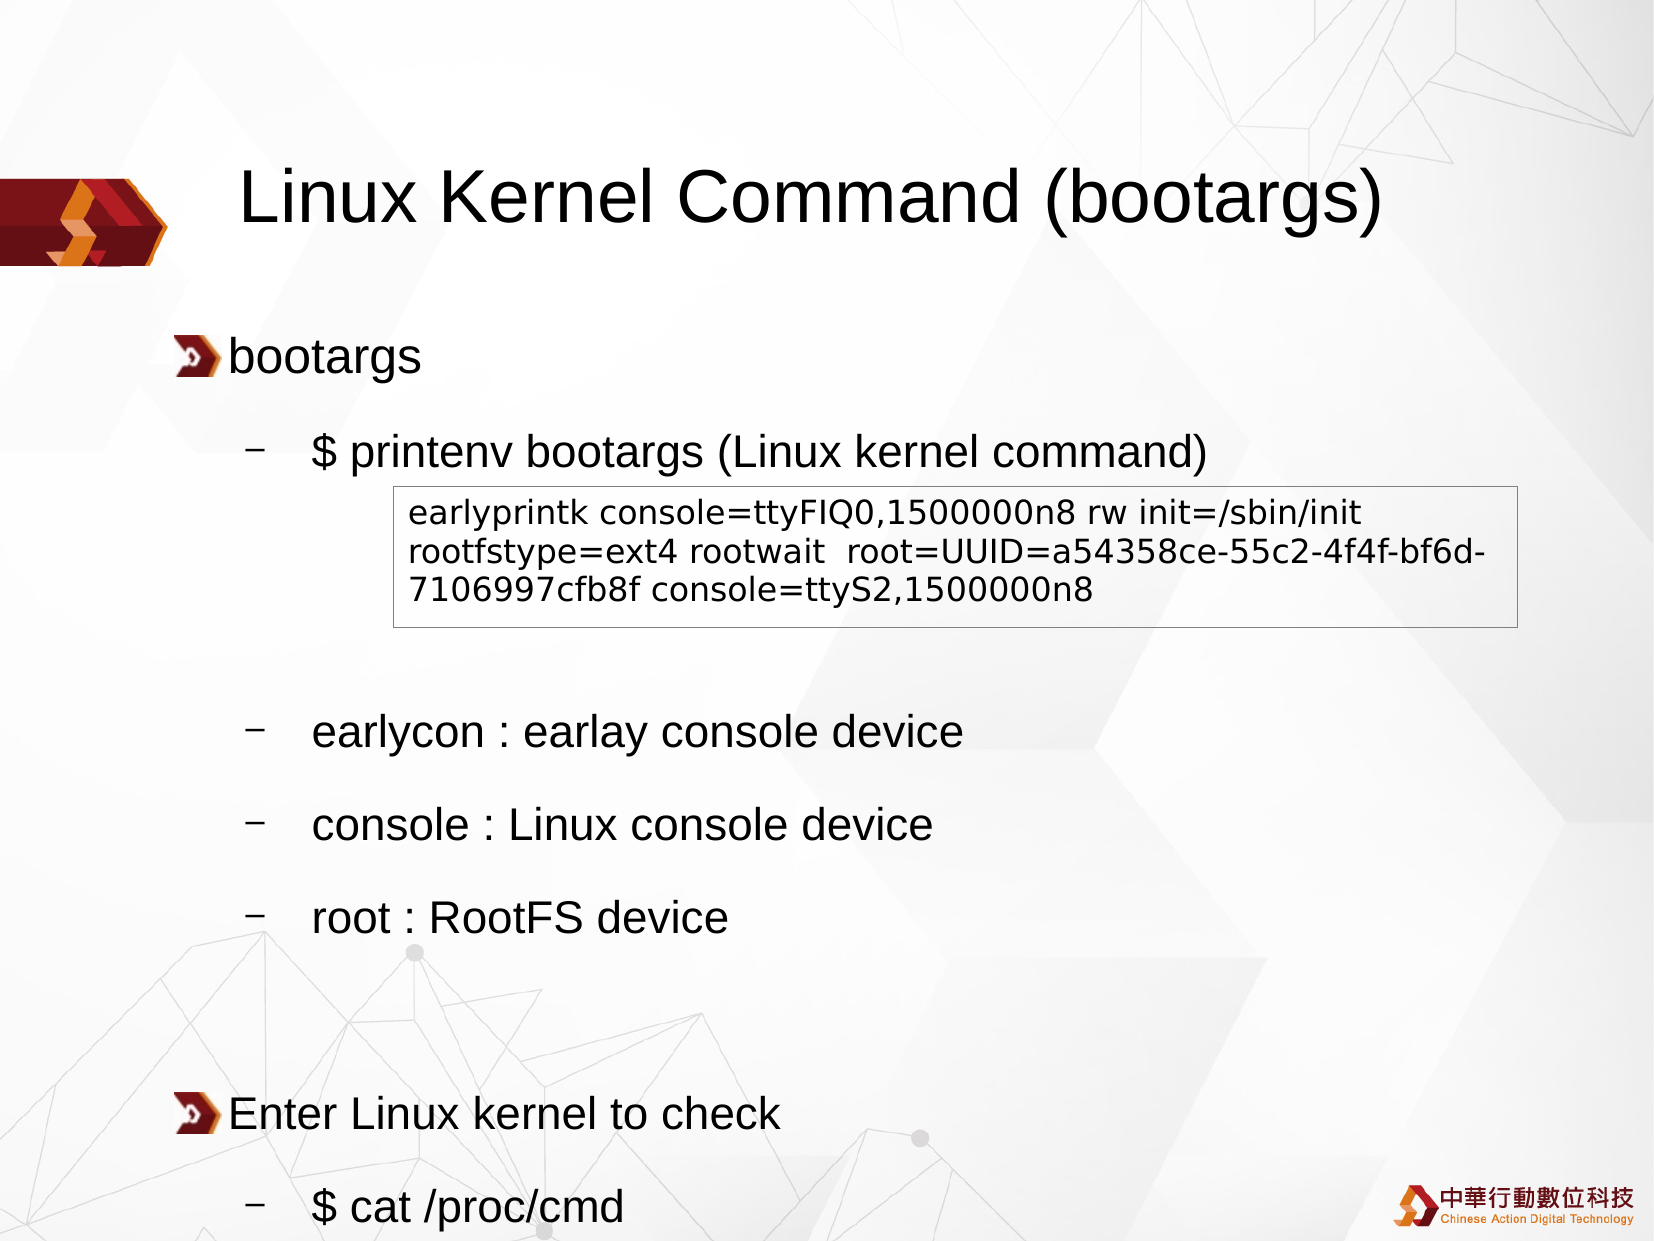

# Linux Kernel Command (bootargs)
bootargs
 $ printenv bootargs (Linux kernel command)
 earlycon : earlay console device
 console : Linux console device
 root : RootFS device
Enter Linux kernel to check
 $ cat /proc/cmd
earlyprintk console=ttyFIQ0,1500000n8 rw init=/sbin/init rootfstype=ext4 rootwait root=UUID=a54358ce-55c2-4f4f-bf6d-7106997cfb8f console=ttyS2,1500000n8